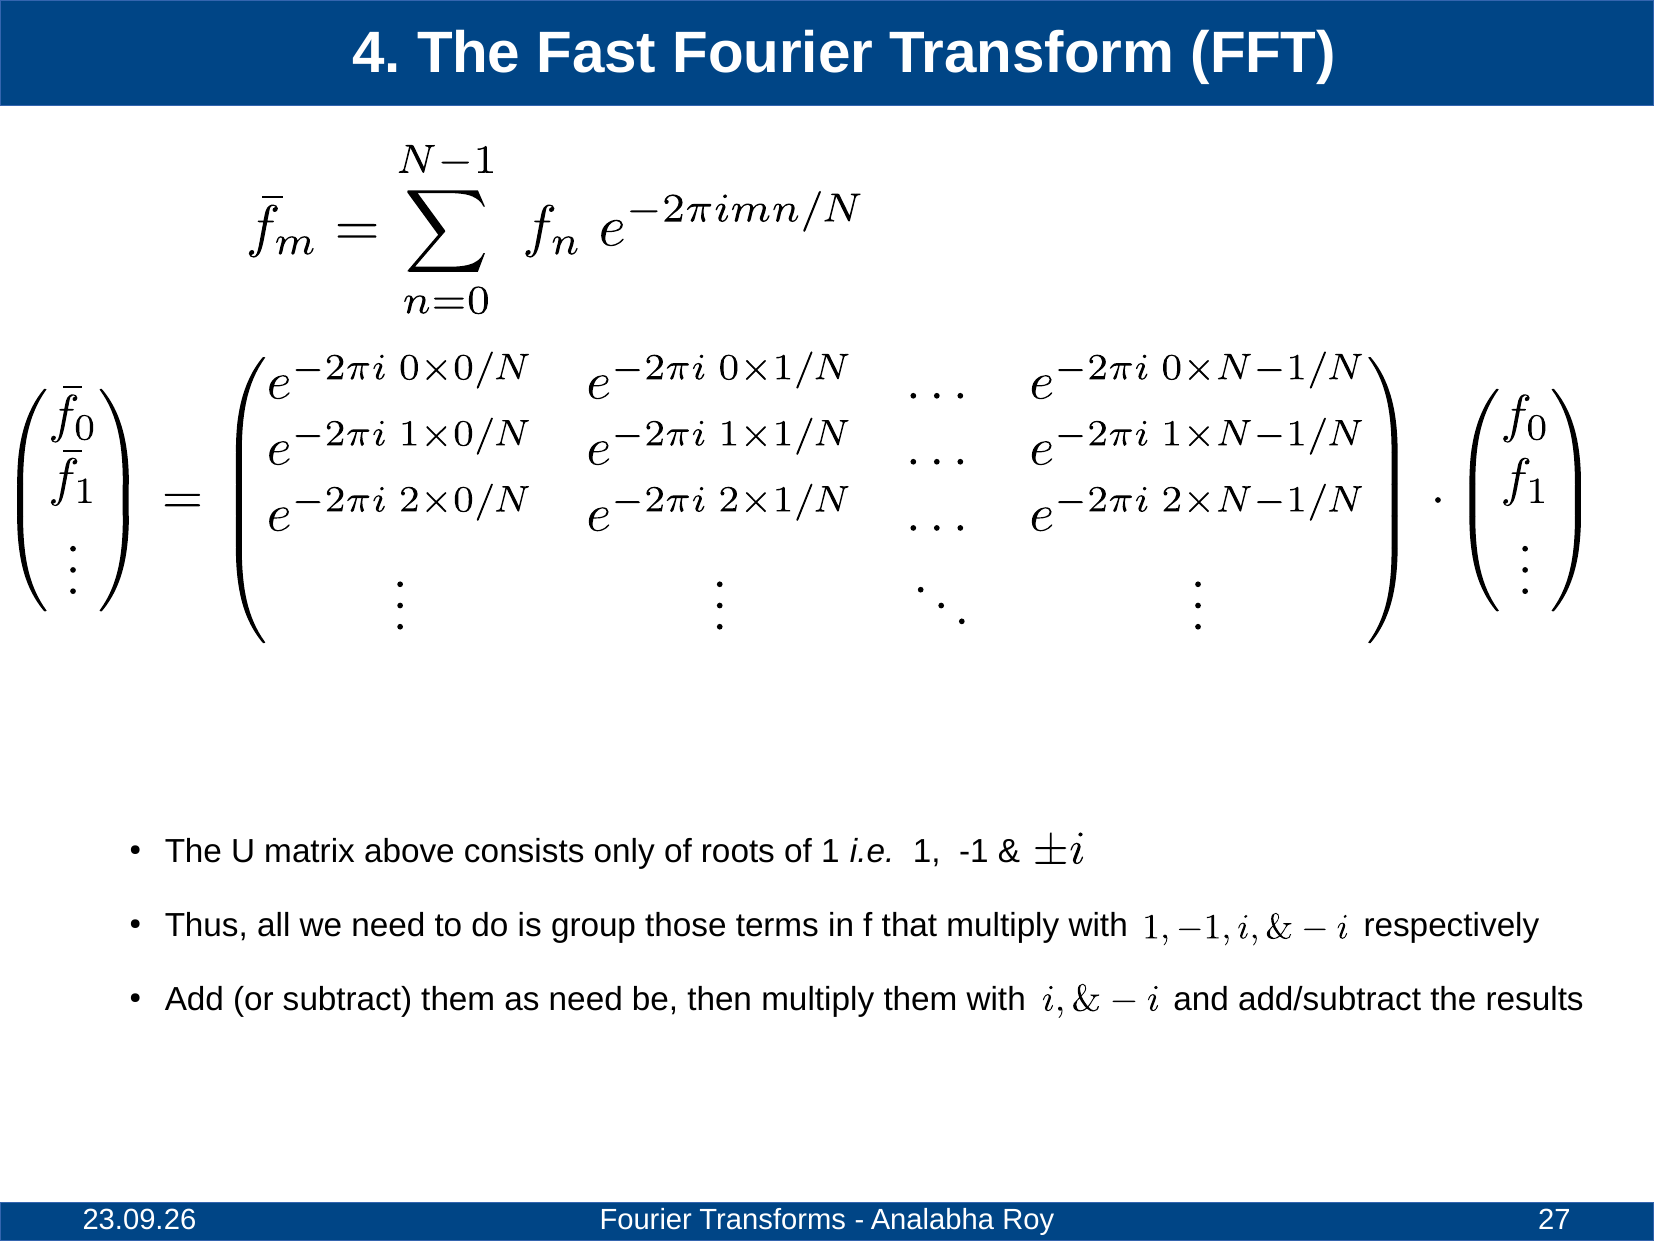

# 4. The Fast Fourier Transform (FFT)
The U matrix above consists only of roots of 1 i.e. 1, -1 &
Thus, all we need to do is group those terms in f that multiply with 		 respectively
Add (or subtract) them as need be, then multiply them with and add/subtract the results
Your name here (insert->page number)
27